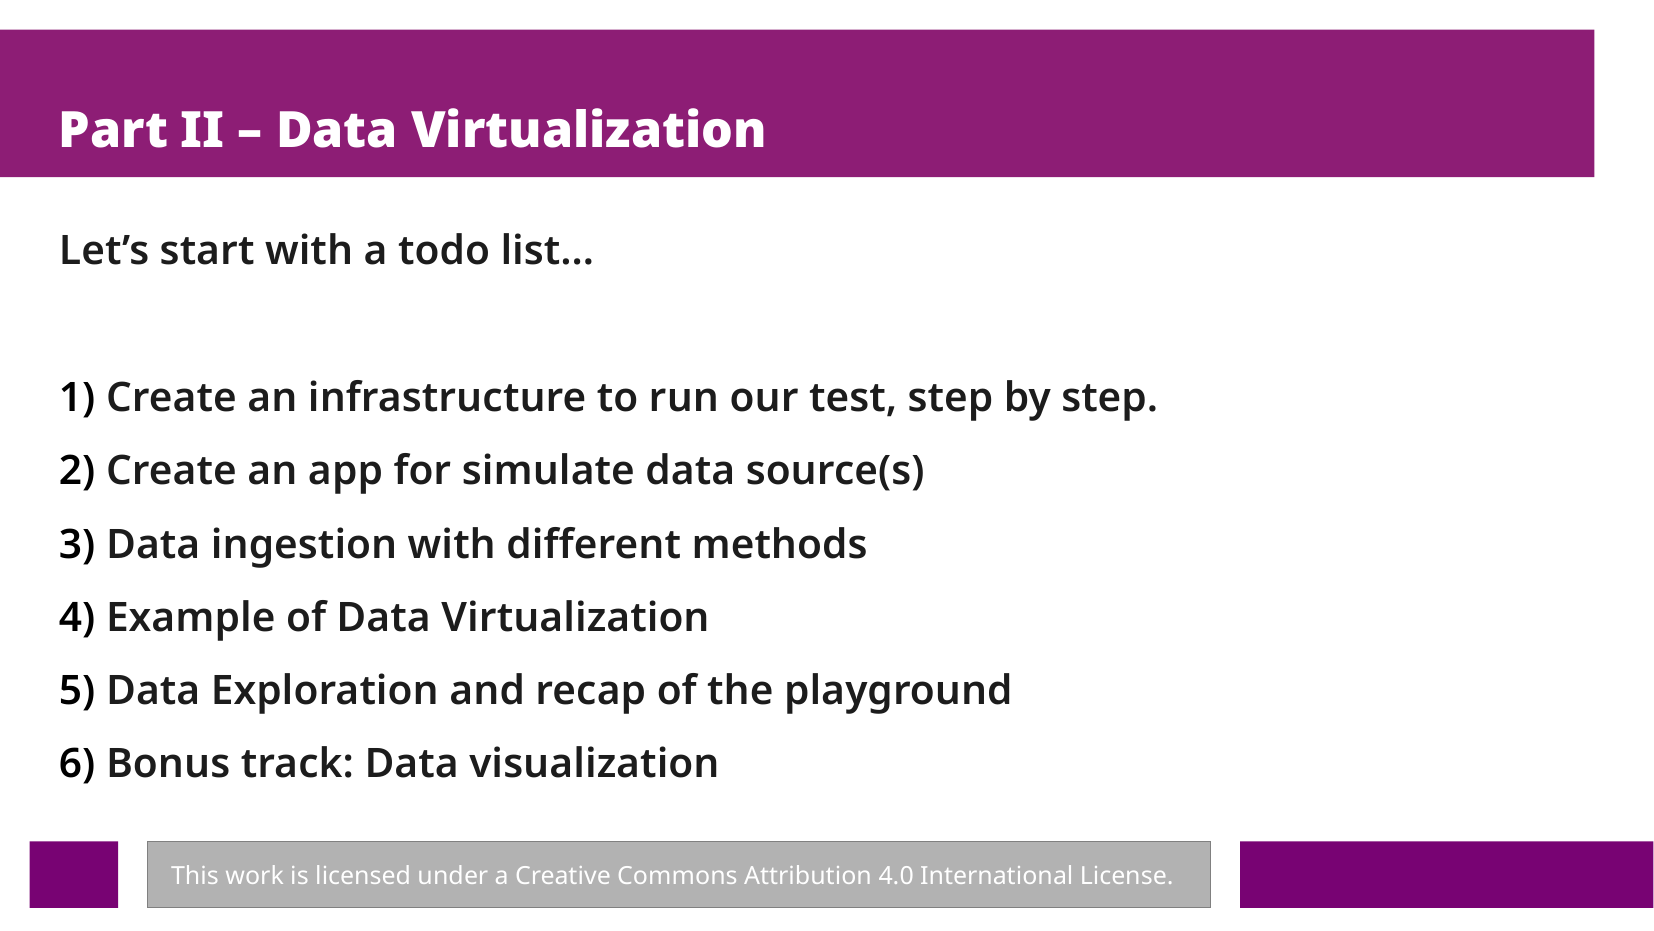

# Part II – Data Virtualization
Let’s start with a todo list…
 Create an infrastructure to run our test, step by step.
 Create an app for simulate data source(s)
 Data ingestion with different methods
 Example of Data Virtualization
 Data Exploration and recap of the playground
 Bonus track: Data visualization